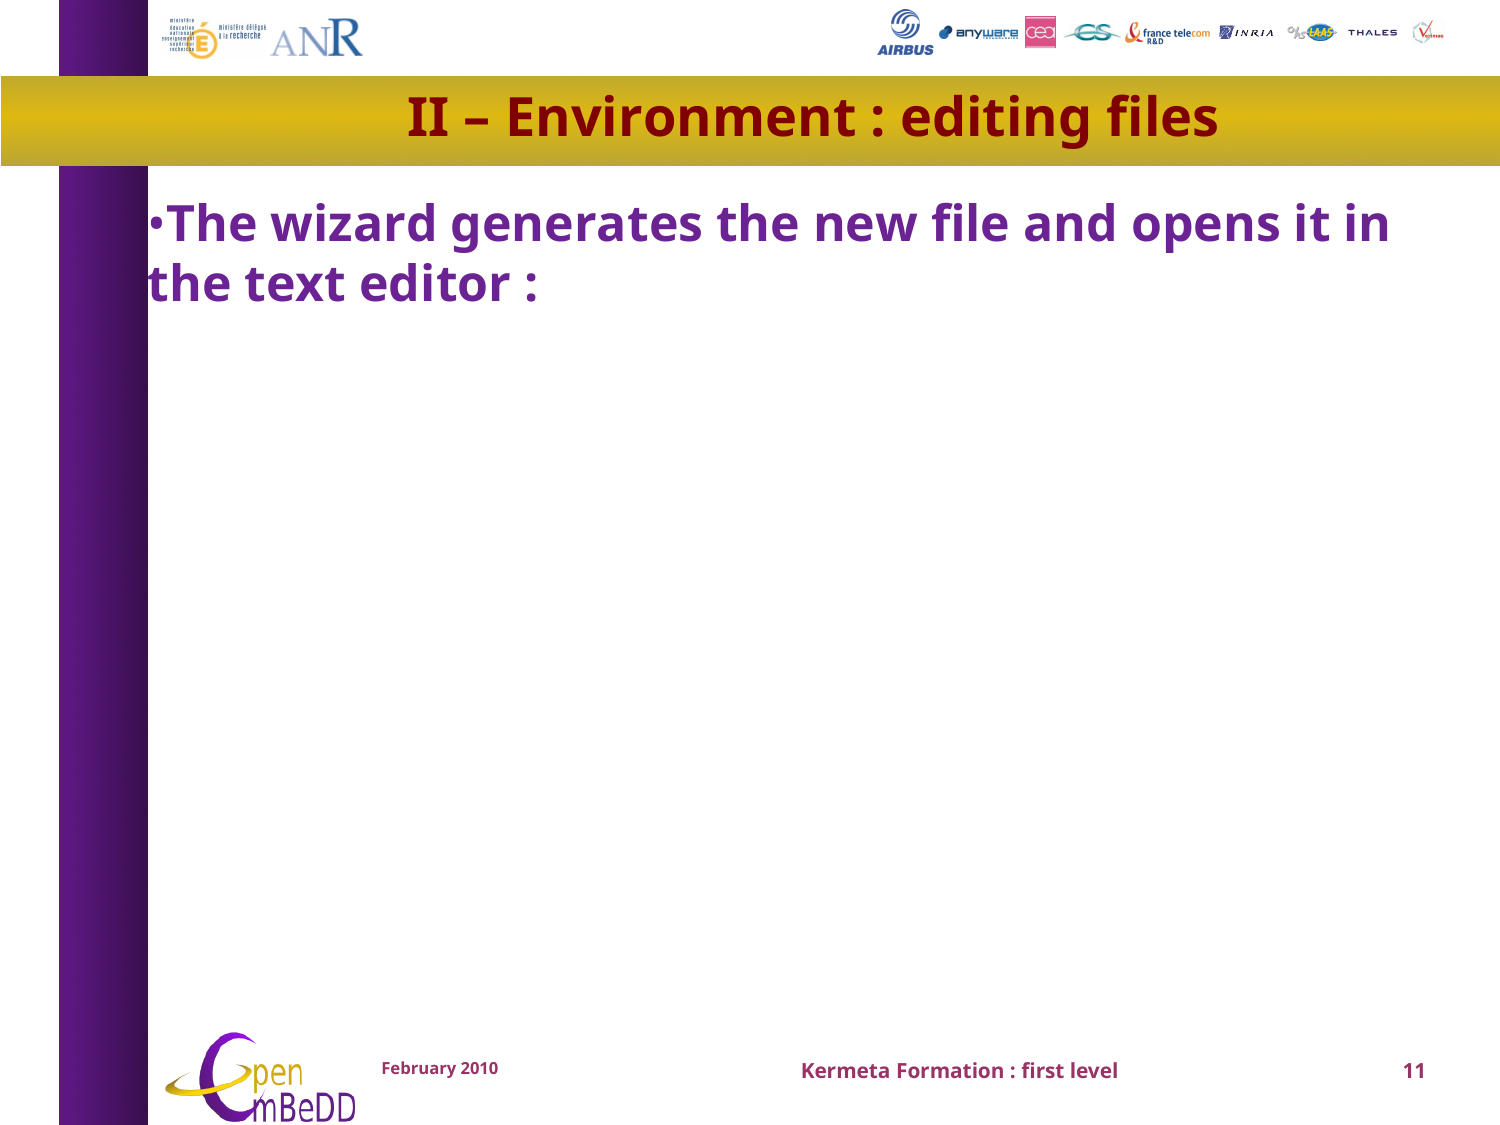

# II – Environment : editing files
The wizard generates the new file and opens it in the text editor :
Kermeta Formation : first level
February 2010
10